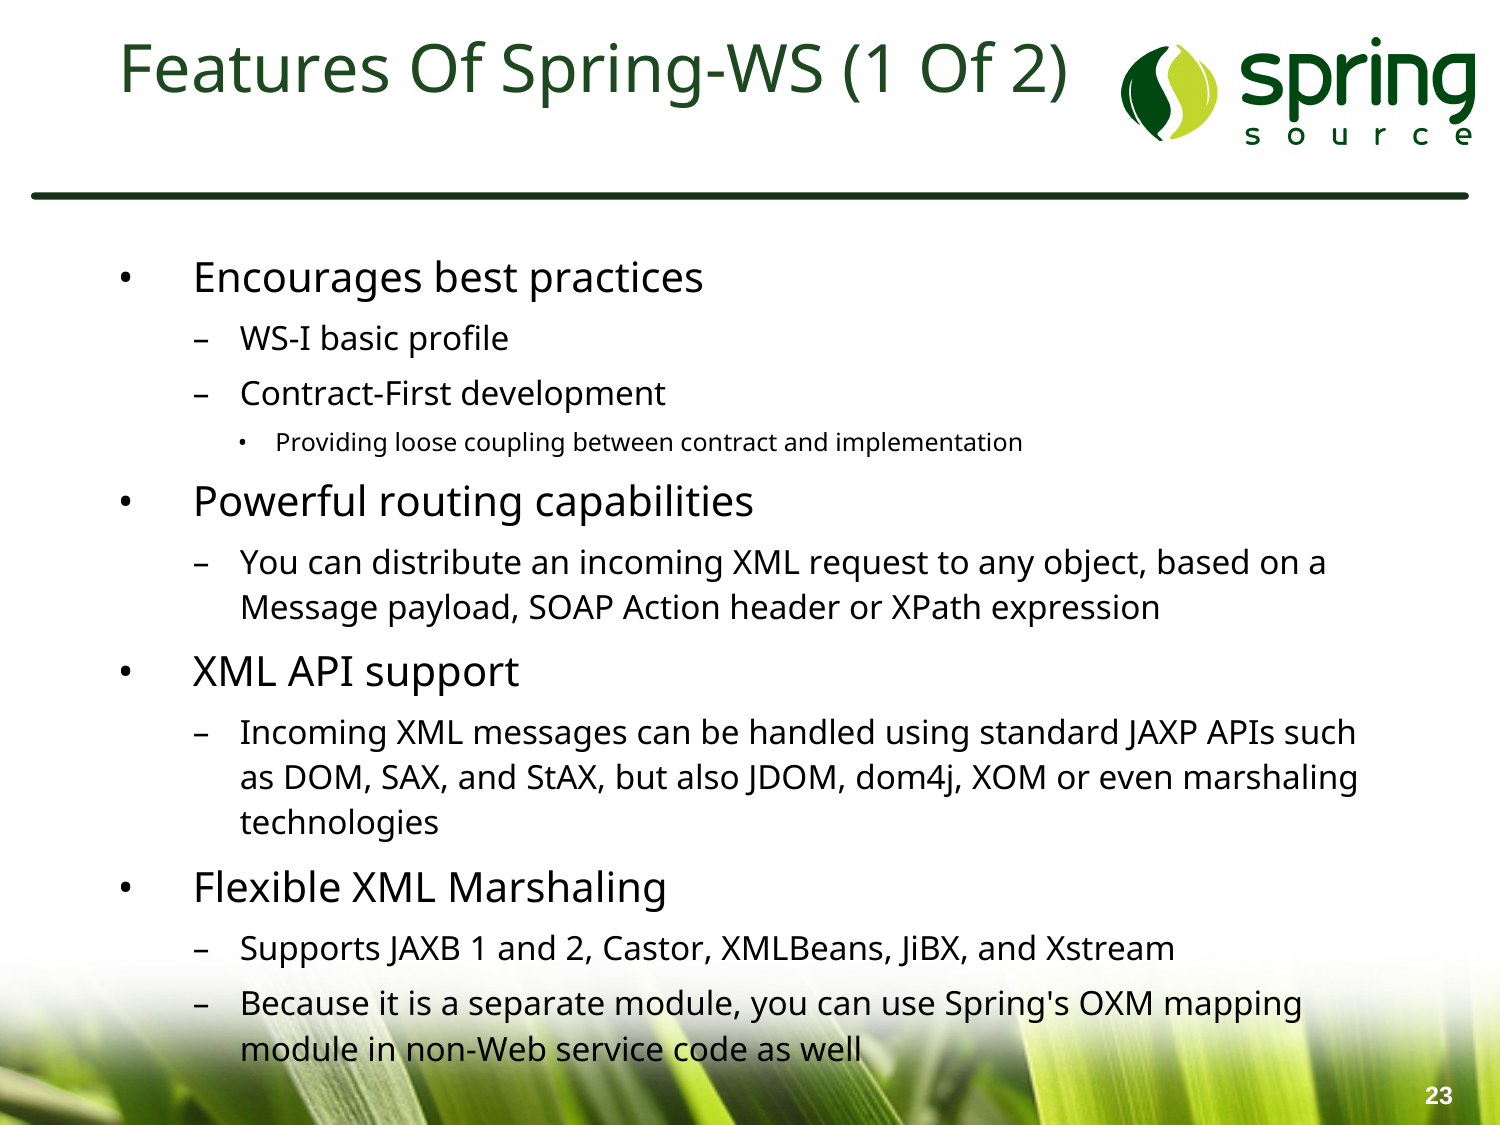

# Features Of Spring-WS (1 Of 2)
Encourages best practices
WS-I basic profile
Contract-First development
Providing loose coupling between contract and implementation
Powerful routing capabilities
You can distribute an incoming XML request to any object, based on a Message payload, SOAP Action header or XPath expression
XML API support
Incoming XML messages can be handled using standard JAXP APIs such as DOM, SAX, and StAX, but also JDOM, dom4j, XOM or even marshaling technologies
Flexible XML Marshaling
Supports JAXB 1 and 2, Castor, XMLBeans, JiBX, and Xstream
Because it is a separate module, you can use Spring's OXM mapping module in non-Web service code as well